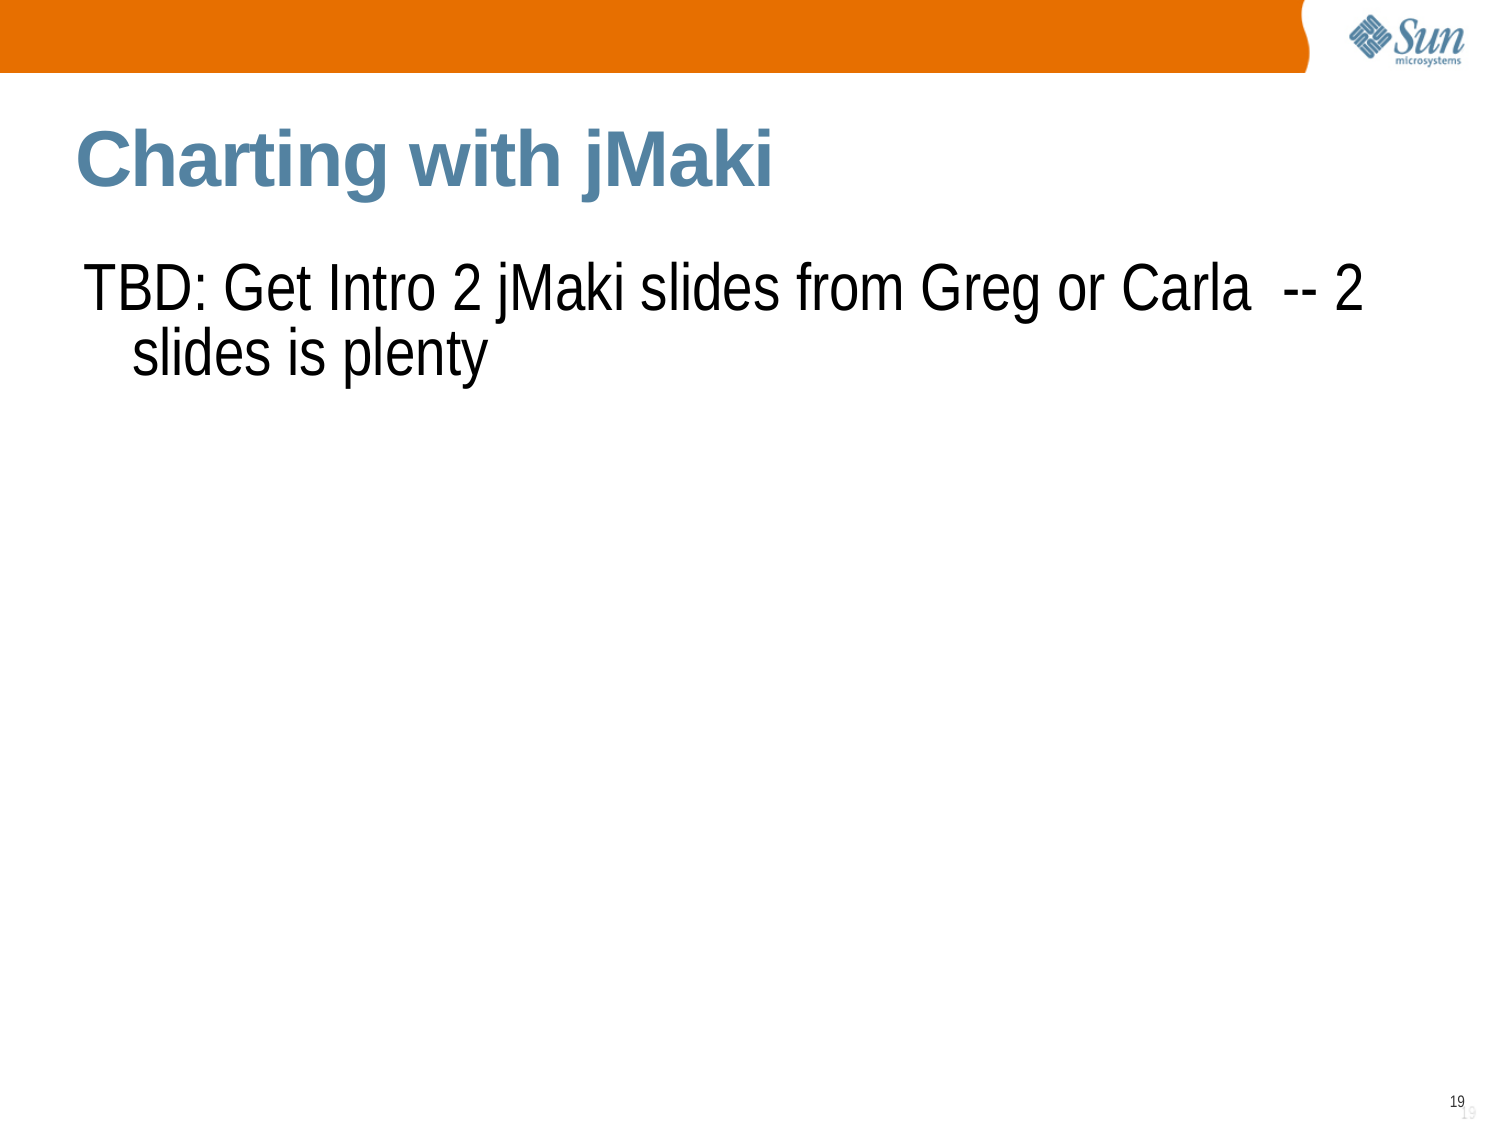

# Charting with jMaki
TBD: Get Intro 2 jMaki slides from Greg or Carla -- 2 slides is plenty